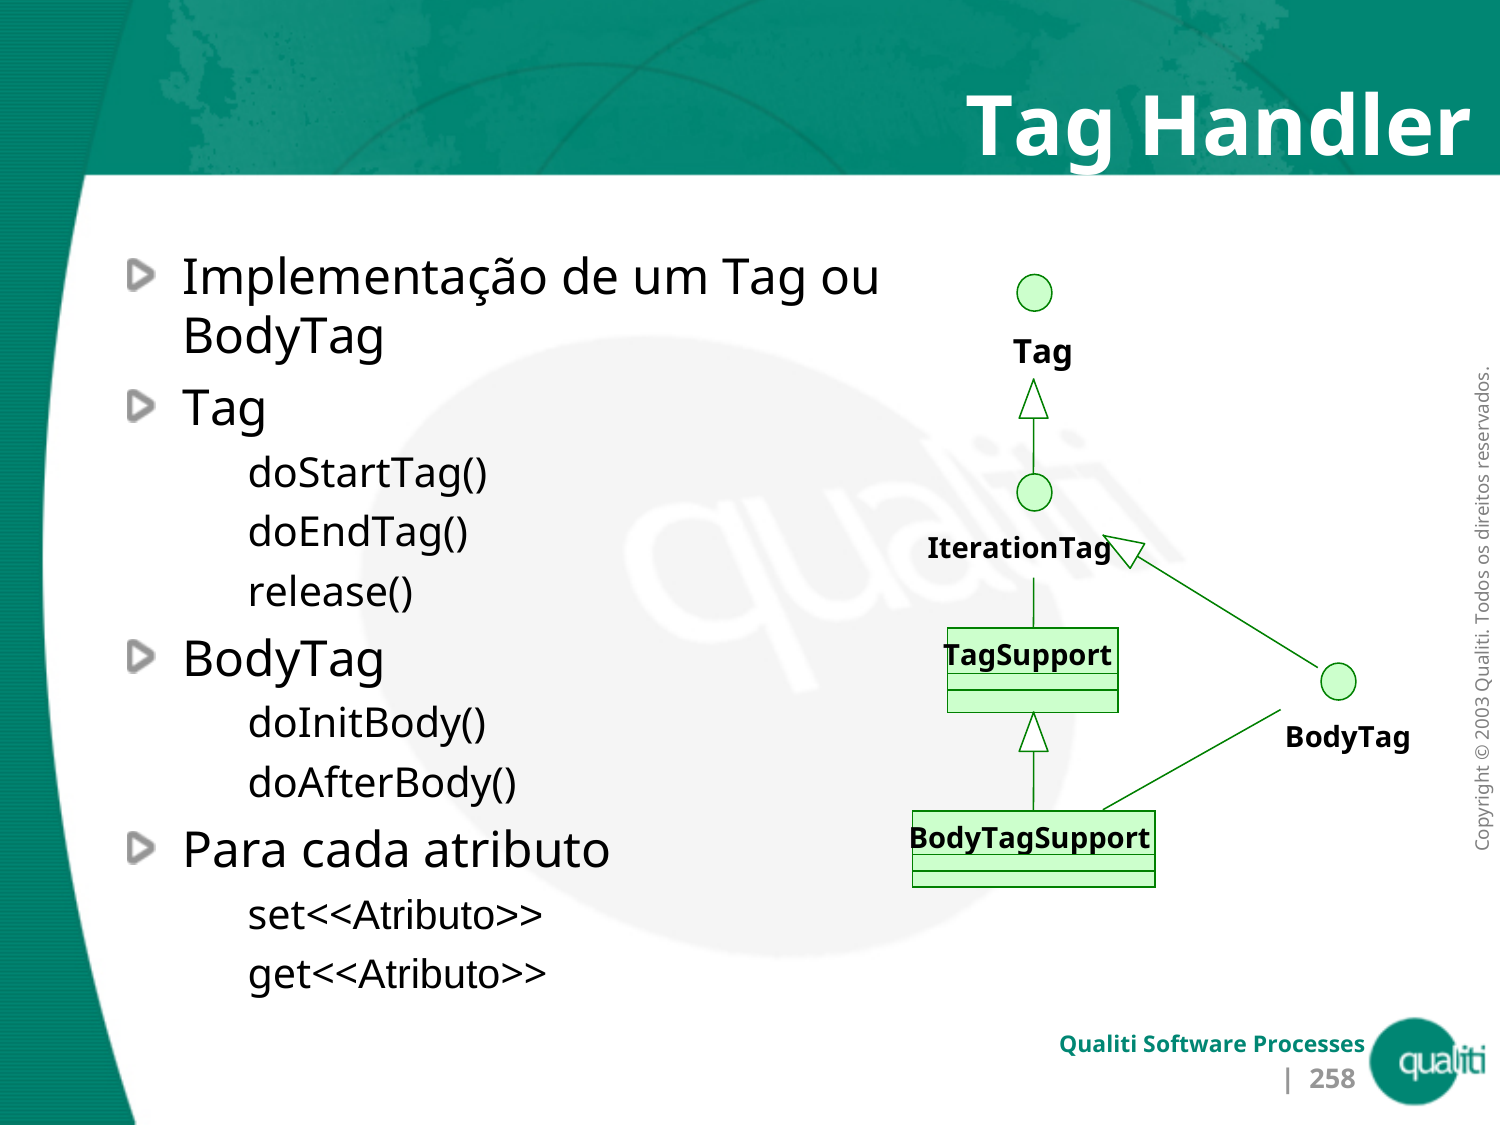

# Tag Handler
Implementação de um Tag ou BodyTag
Tag
doStartTag()‏
doEndTag()‏
release()‏
BodyTag
doInitBody()‏
doAfterBody()‏
Para cada atributo
set<<Atributo>>
get<<Atributo>>
Tag
IterationTag
TagSupport
BodyTag
BodyTagSupport